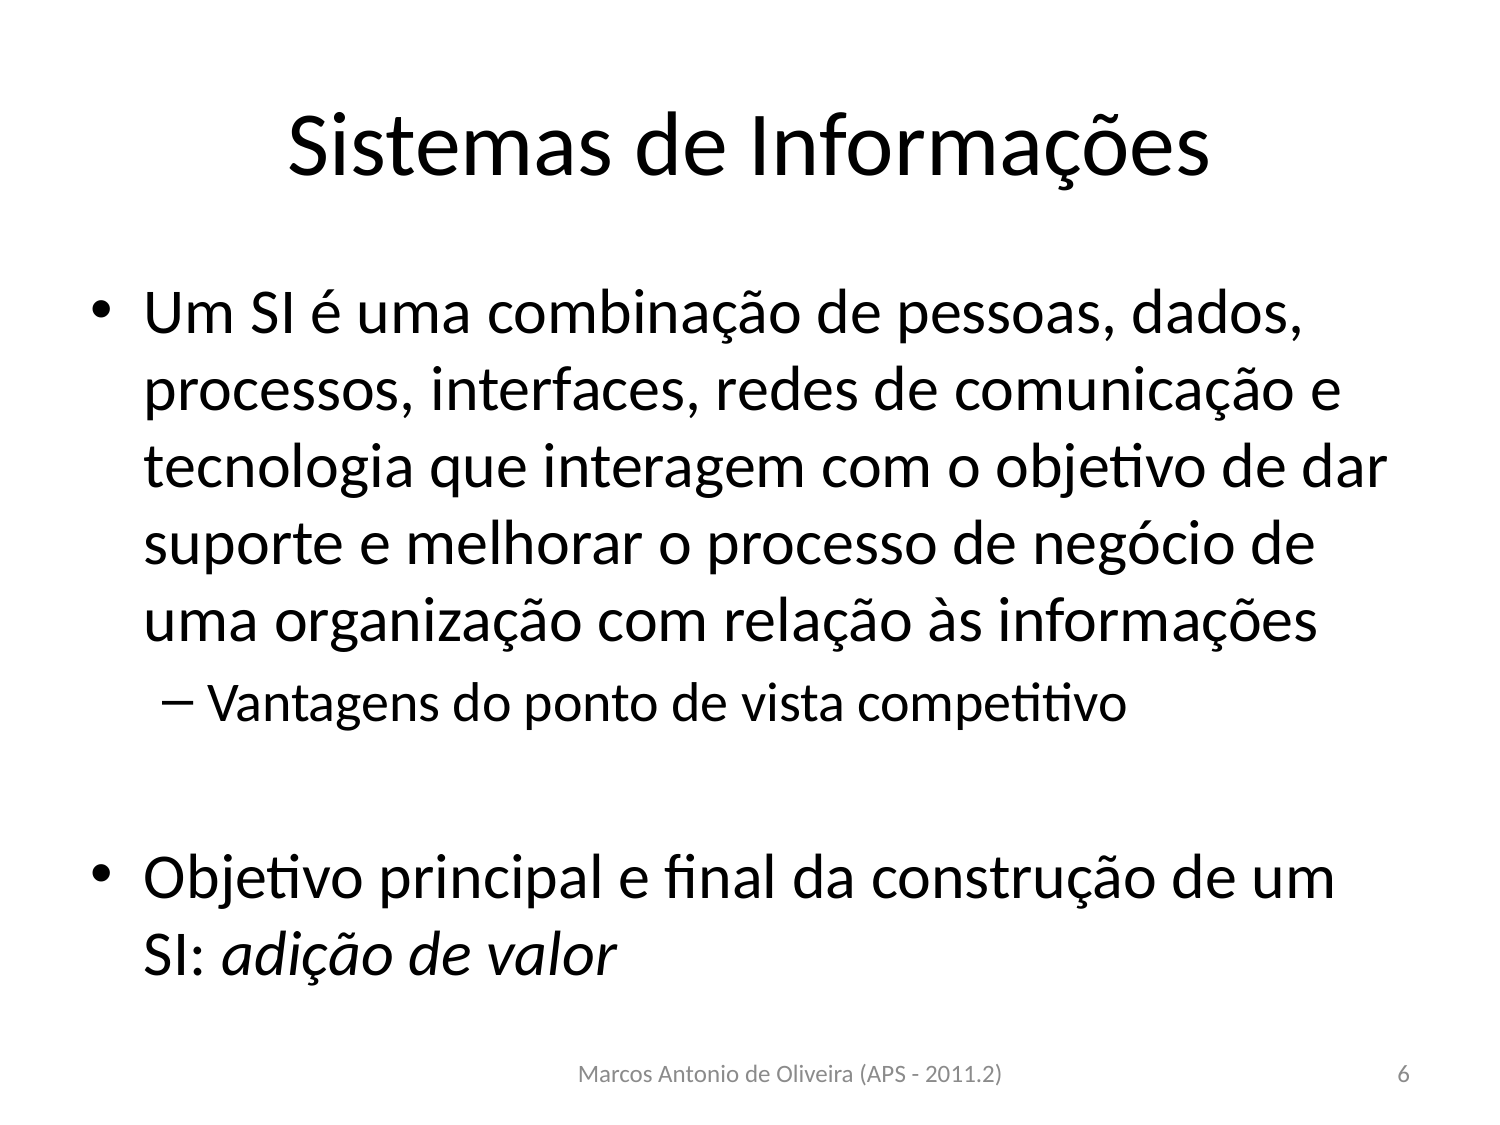

# Sistemas de Informações
Um SI é uma combinação de pessoas, dados, processos, interfaces, redes de comunicação e tecnologia que interagem com o objetivo de dar suporte e melhorar o processo de negócio de uma organização com relação às informações
Vantagens do ponto de vista competitivo
Objetivo principal e final da construção de um SI: adição de valor
Marcos Antonio de Oliveira (APS - 2011.2)